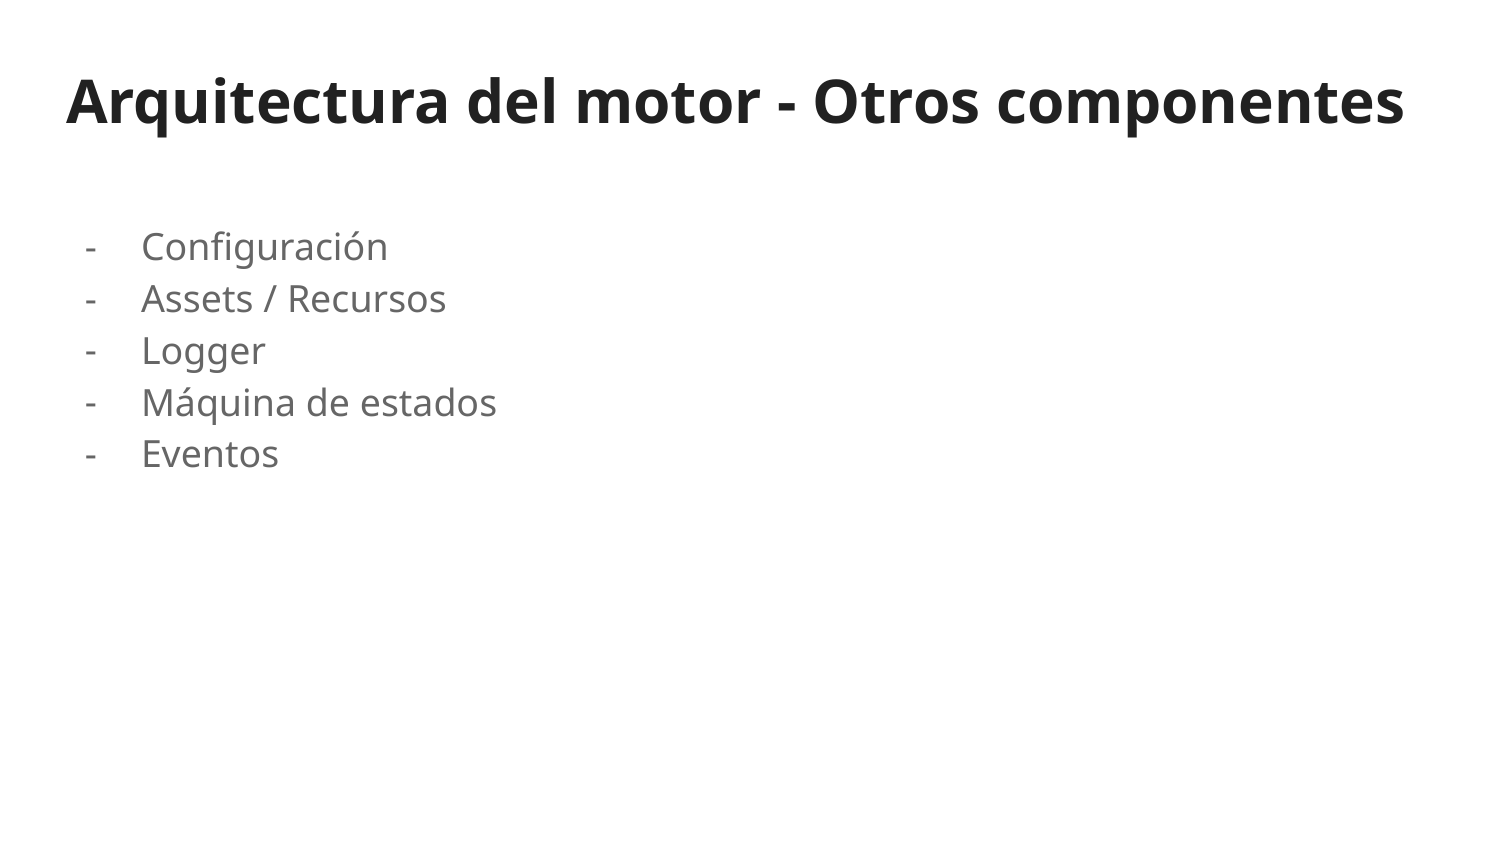

# Arquitectura del motor - Otros componentes
Configuración
Assets / Recursos
Logger
Máquina de estados
Eventos